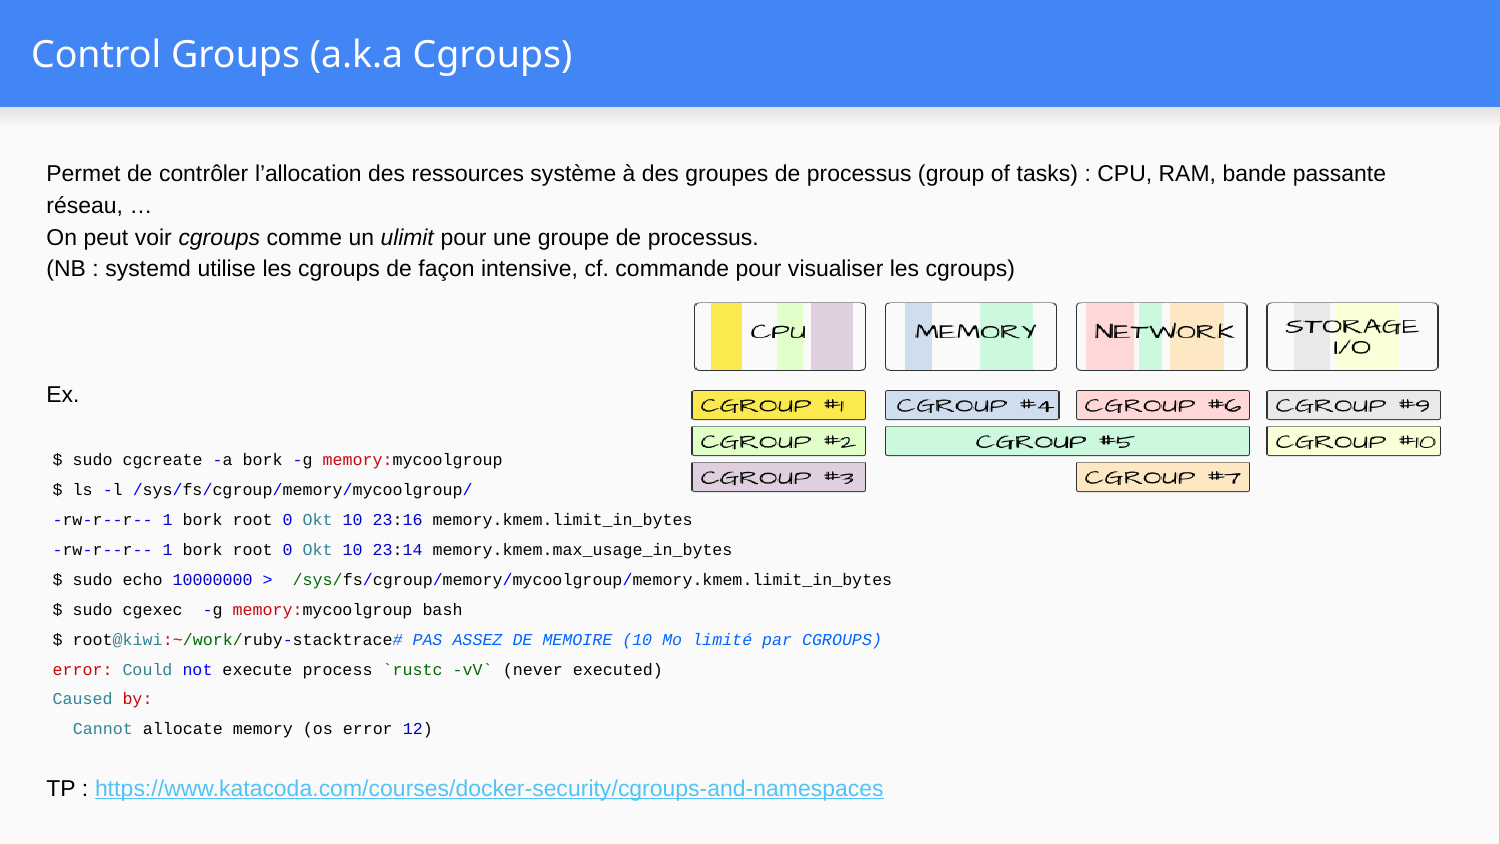

# Control Groups (a.k.a Cgroups)
Permet de contrôler l’allocation des ressources système à des groupes de processus (group of tasks) : CPU, RAM, bande passante réseau, …
On peut voir cgroups comme un ulimit pour une groupe de processus.
(NB : systemd utilise les cgroups de façon intensive, cf. commande pour visualiser les cgroups)
Ex.
$ sudo cgcreate -a bork -g memory:mycoolgroup
$ ls -l /sys/fs/cgroup/memory/mycoolgroup/
-rw-r--r-- 1 bork root 0 Okt 10 23:16 memory.kmem.limit_in_bytes
-rw-r--r-- 1 bork root 0 Okt 10 23:14 memory.kmem.max_usage_in_bytes
$ sudo echo 10000000 > /sys/fs/cgroup/memory/mycoolgroup/memory.kmem.limit_in_bytes
$ sudo cgexec -g memory:mycoolgroup bash
$ root@kiwi:~/work/ruby-stacktrace# PAS ASSEZ DE MEMOIRE (10 Mo limité par CGROUPS)
error: Could not execute process `rustc -vV` (never executed)
Caused by:
 Cannot allocate memory (os error 12)
TP : https://www.katacoda.com/courses/docker-security/cgroups-and-namespaces